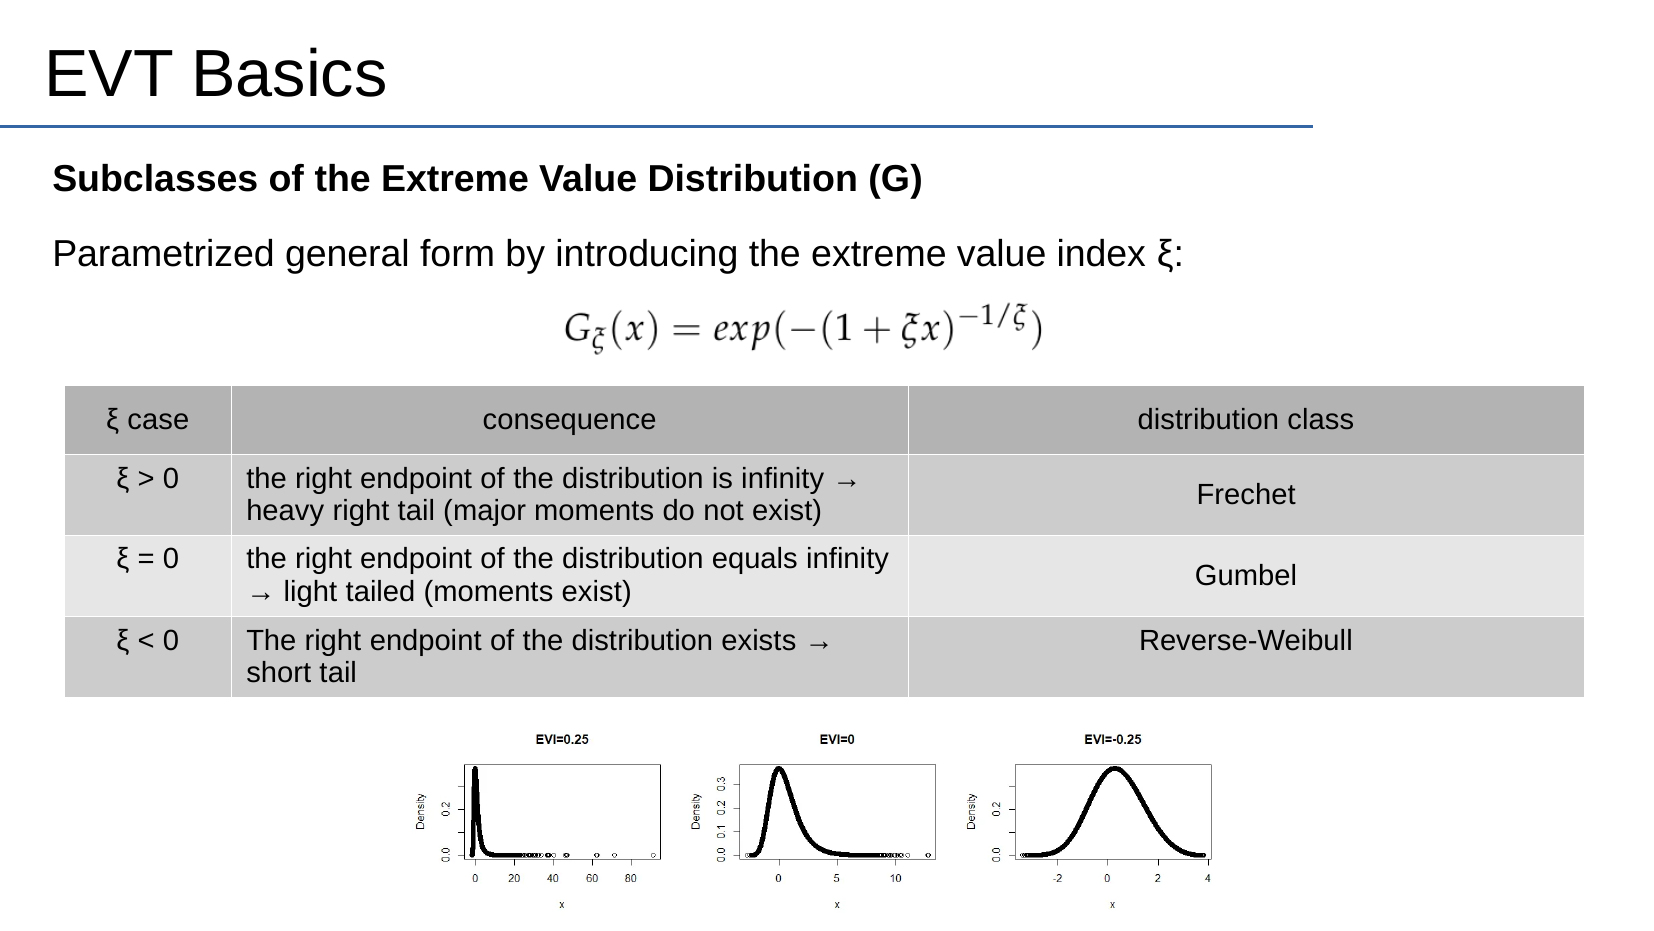

# EVT Basics
Subclasses of the Extreme Value Distribution (G)
Parametrized general form by introducing the extreme value index ξ:
| ξ case | consequence | distribution class |
| --- | --- | --- |
| ξ > 0 | the right endpoint of the distribution is infinity → heavy right tail (major moments do not exist) | Frechet |
| ξ = 0 | the right endpoint of the distribution equals infinity → light tailed (moments exist) | Gumbel |
| ξ < 0 | The right endpoint of the distribution exists → short tail | Reverse-Weibull |